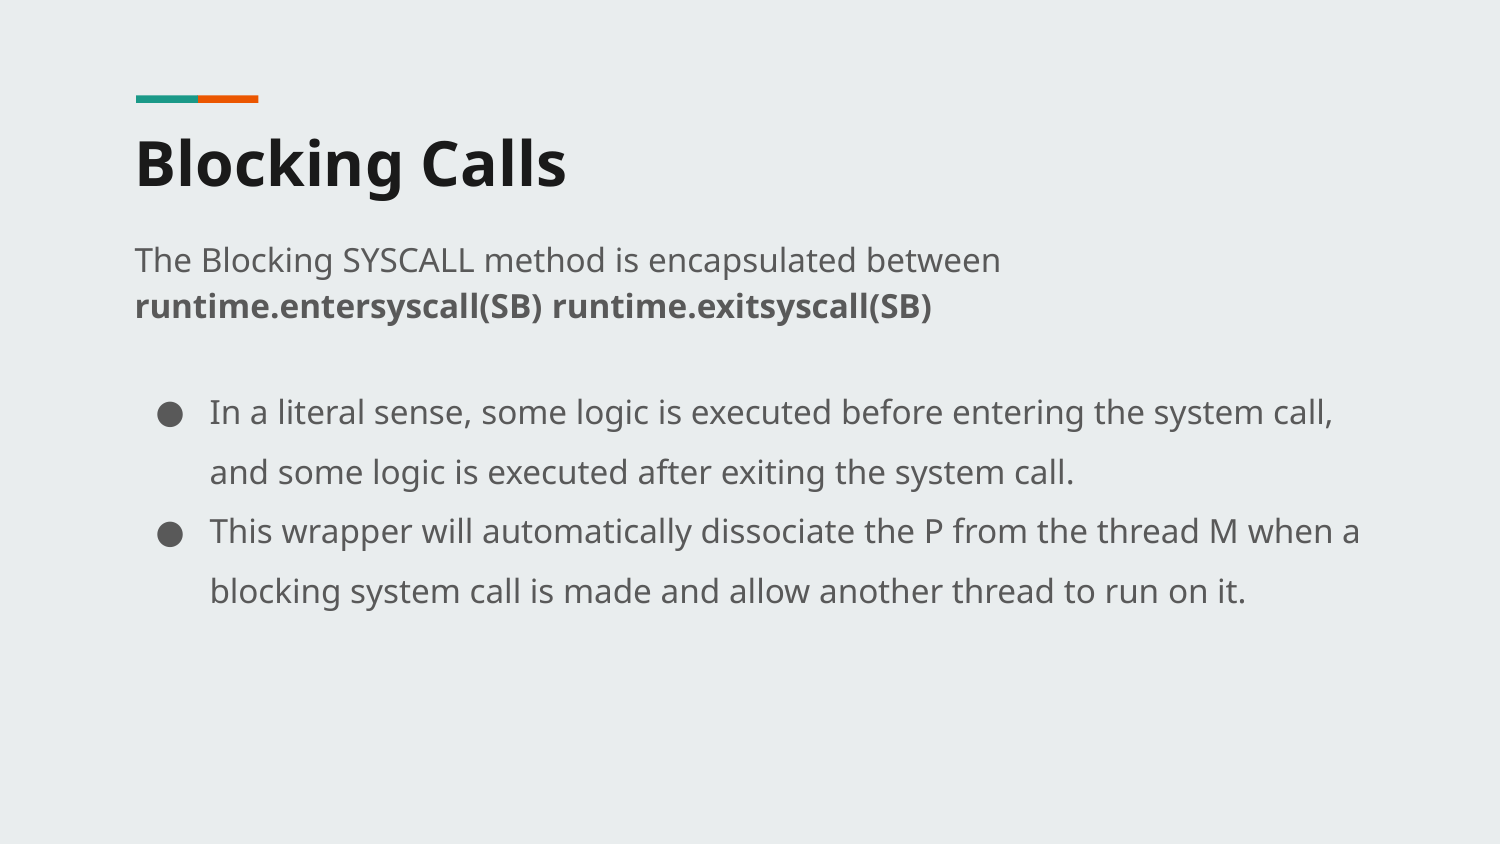

# Blocking Calls
The Blocking SYSCALL method is encapsulated between runtime.entersyscall(SB) runtime.exitsyscall(SB)
In a literal sense, some logic is executed before entering the system call, and some logic is executed after exiting the system call.
This wrapper will automatically dissociate the P from the thread M when a blocking system call is made and allow another thread to run on it.